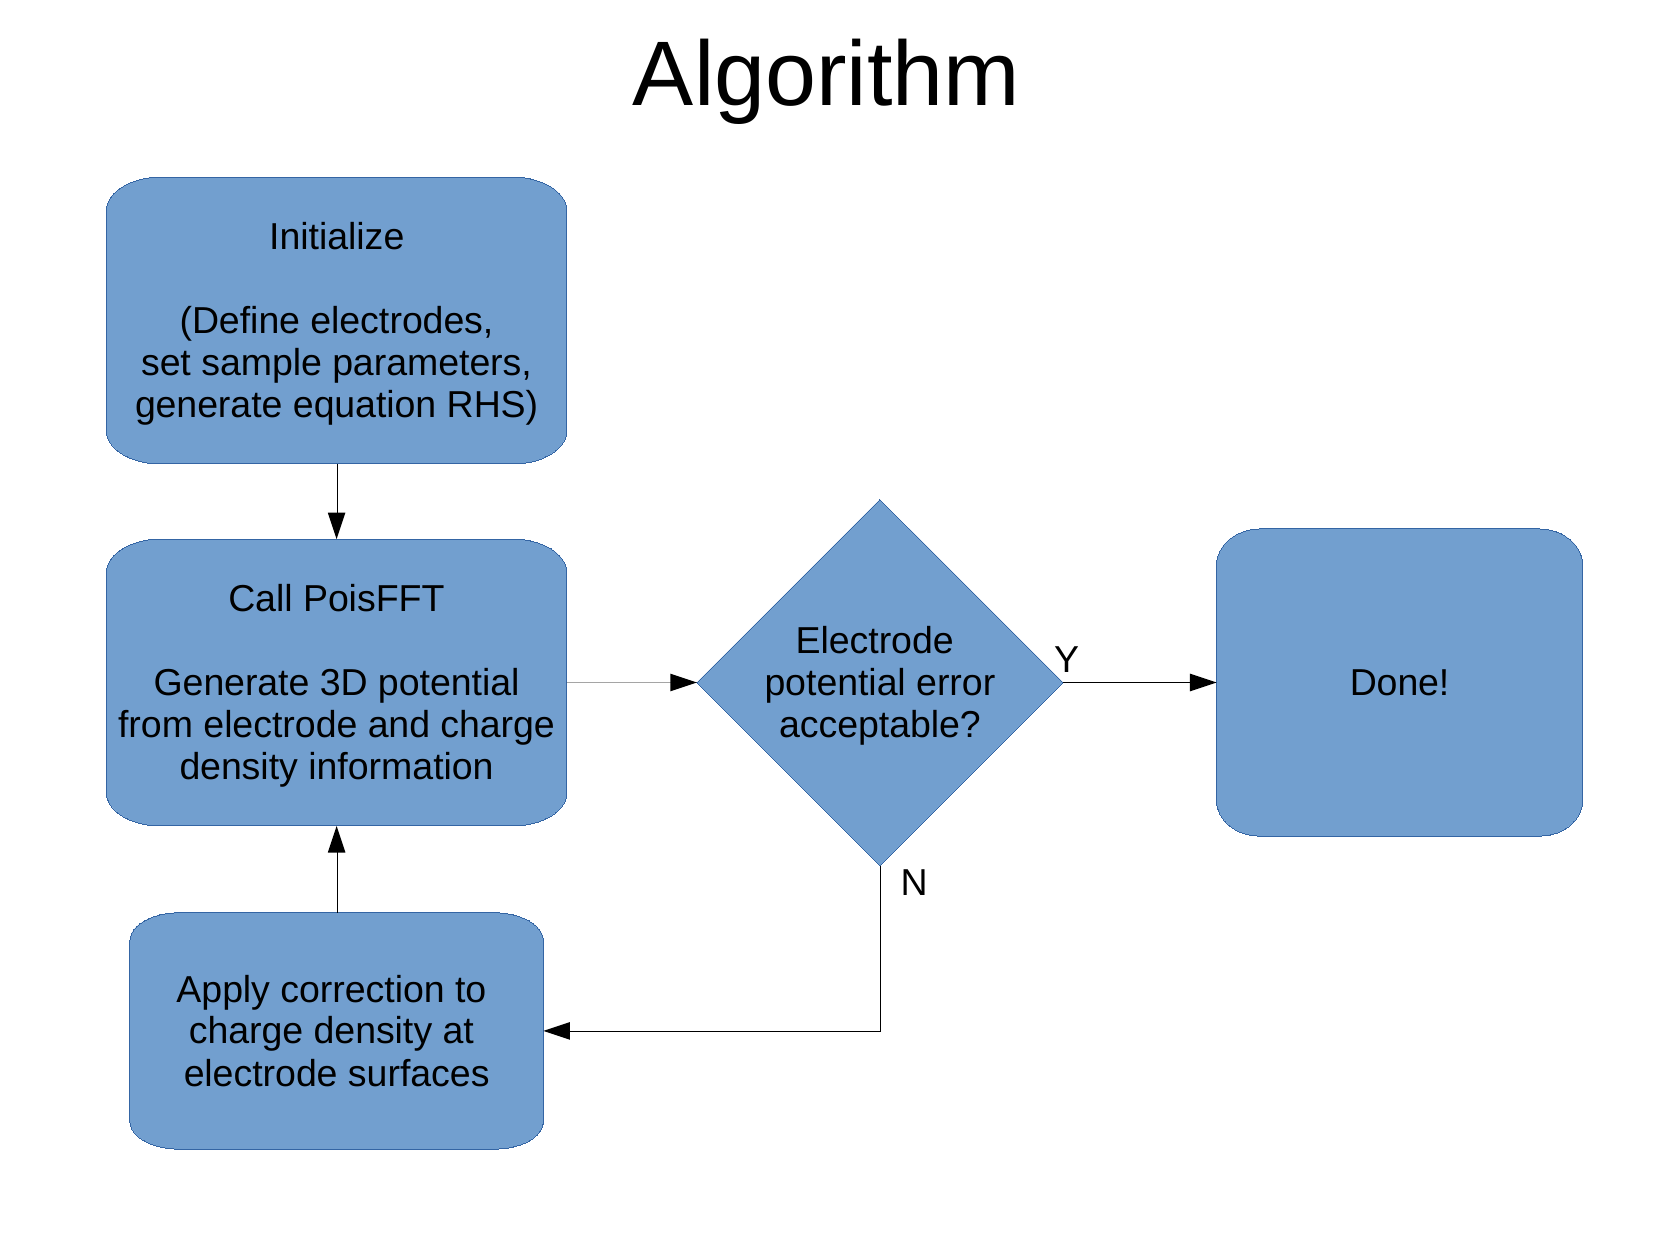

# Algorithm
Initialize
(Define electrodes,
set sample parameters,
generate equation RHS)
Electrode
potential error
acceptable?
Done!
Call PoisFFT
Generate 3D potential
from electrode and charge
density information
Y
N
Apply correction to
charge density at
electrode surfaces